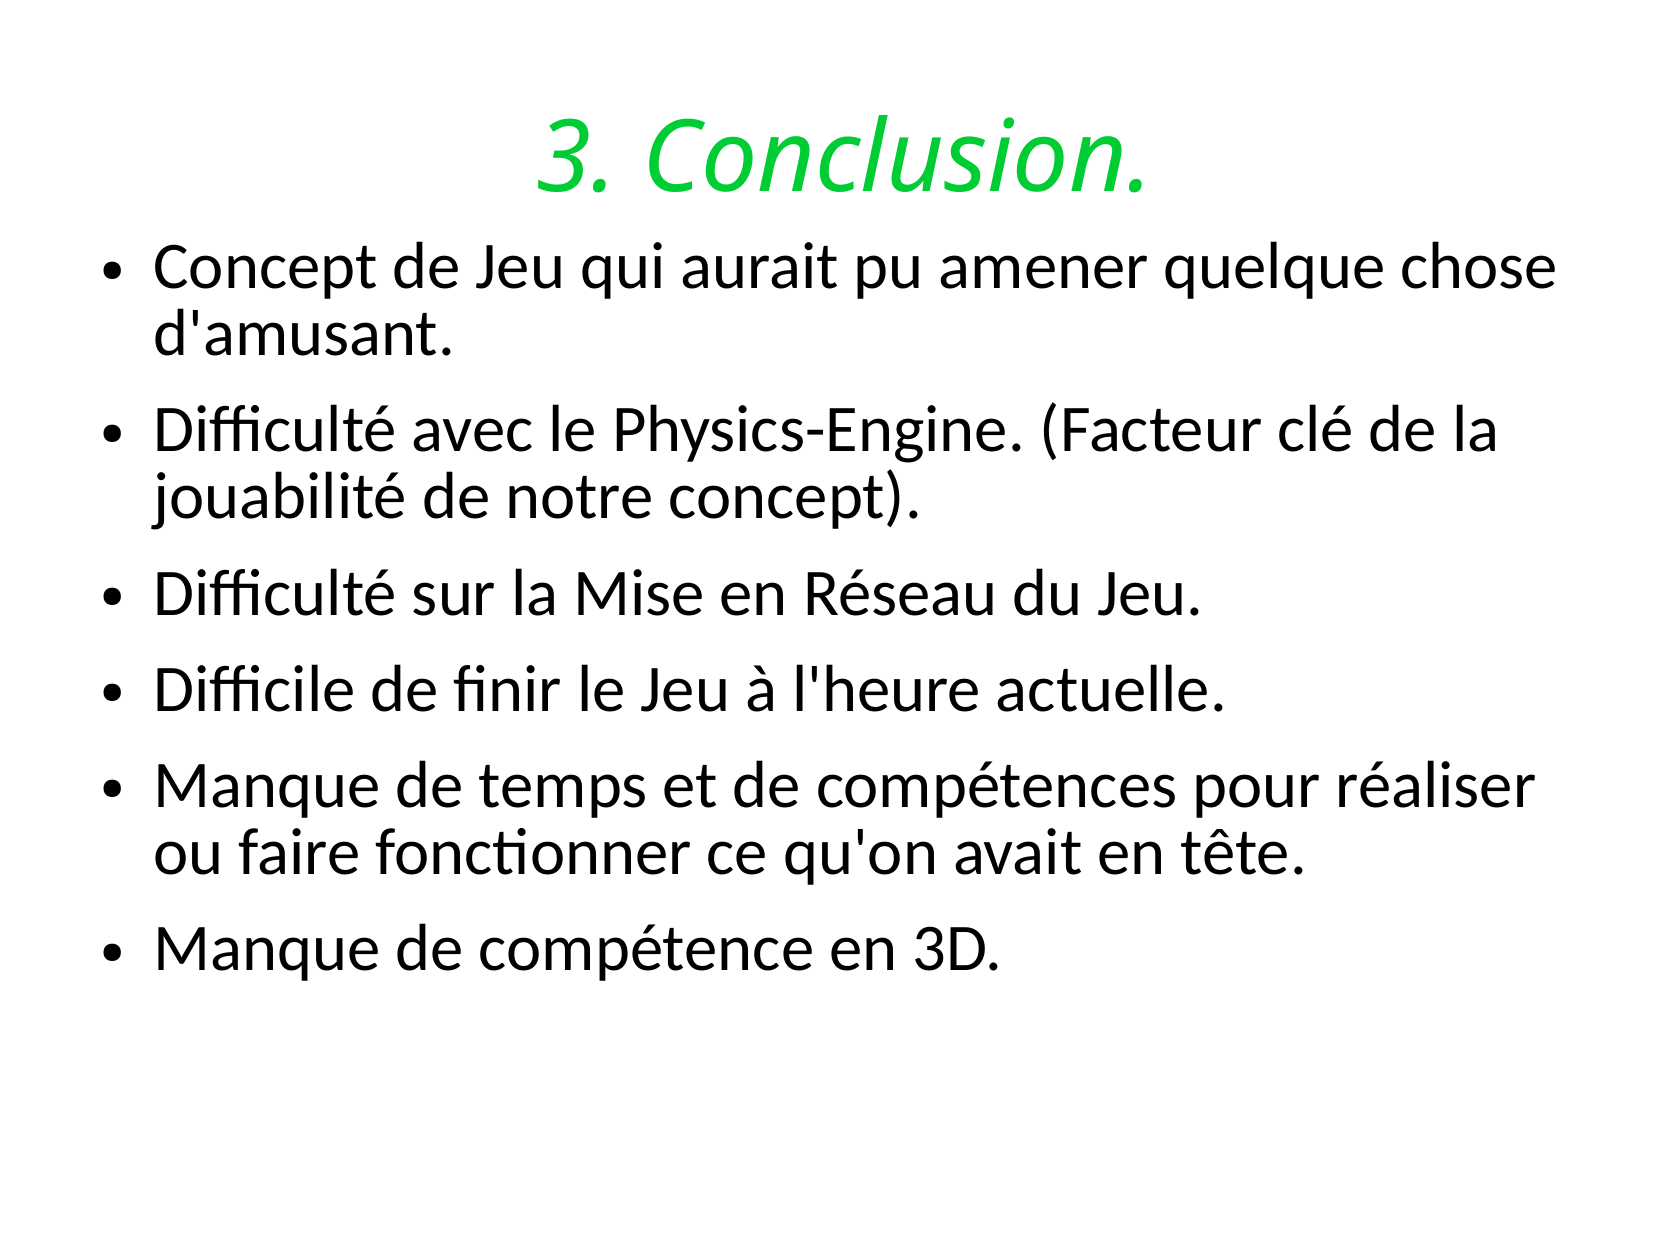

# 3. Conclusion.
Concept de Jeu qui aurait pu amener quelque chose d'amusant.
Difficulté avec le Physics-Engine. (Facteur clé de la jouabilité de notre concept).
Difficulté sur la Mise en Réseau du Jeu.
Difficile de finir le Jeu à l'heure actuelle.
Manque de temps et de compétences pour réaliser ou faire fonctionner ce qu'on avait en tête.
Manque de compétence en 3D.